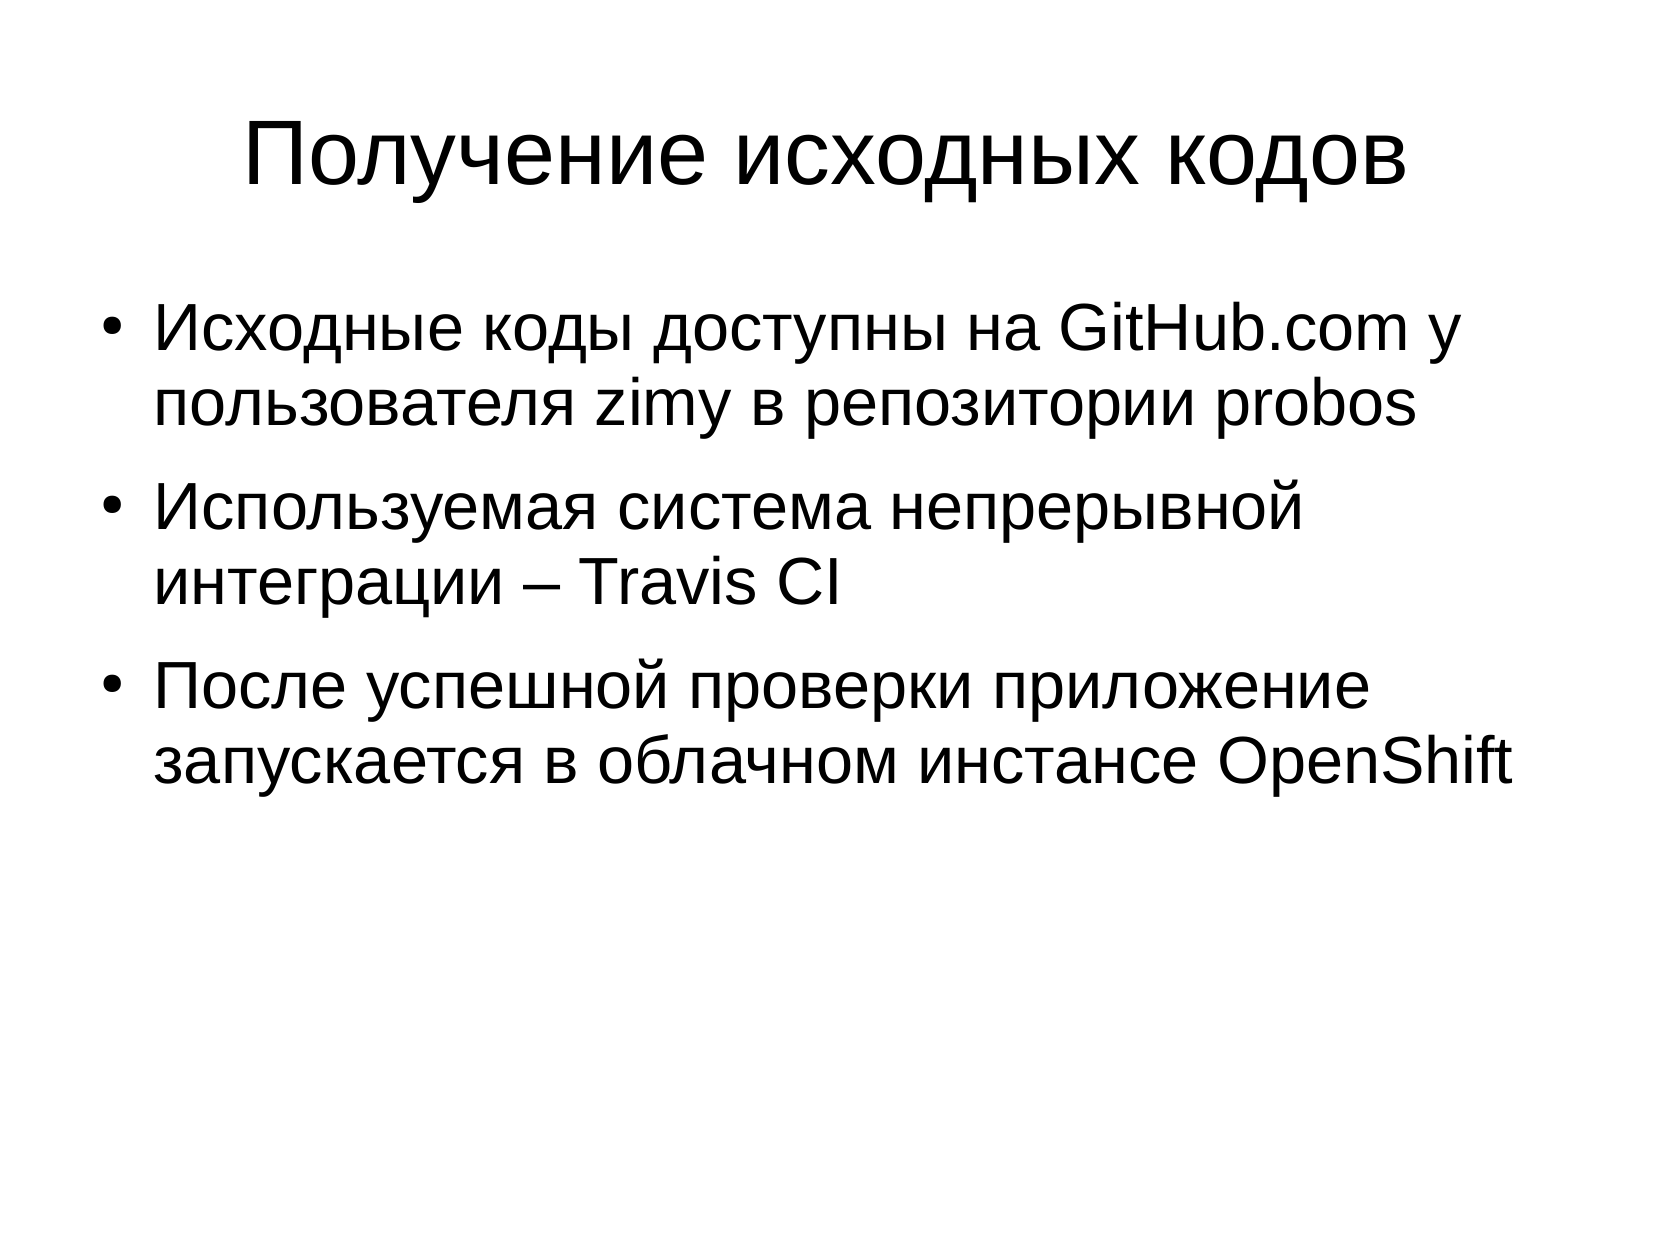

# Получение исходных кодов
Исходные коды доступны на GitHub.com у пользователя zimy в репозитории probos
Используемая система непрерывной интеграции – Travis CI
После успешной проверки приложение запускается в облачном инстансе OpenShift